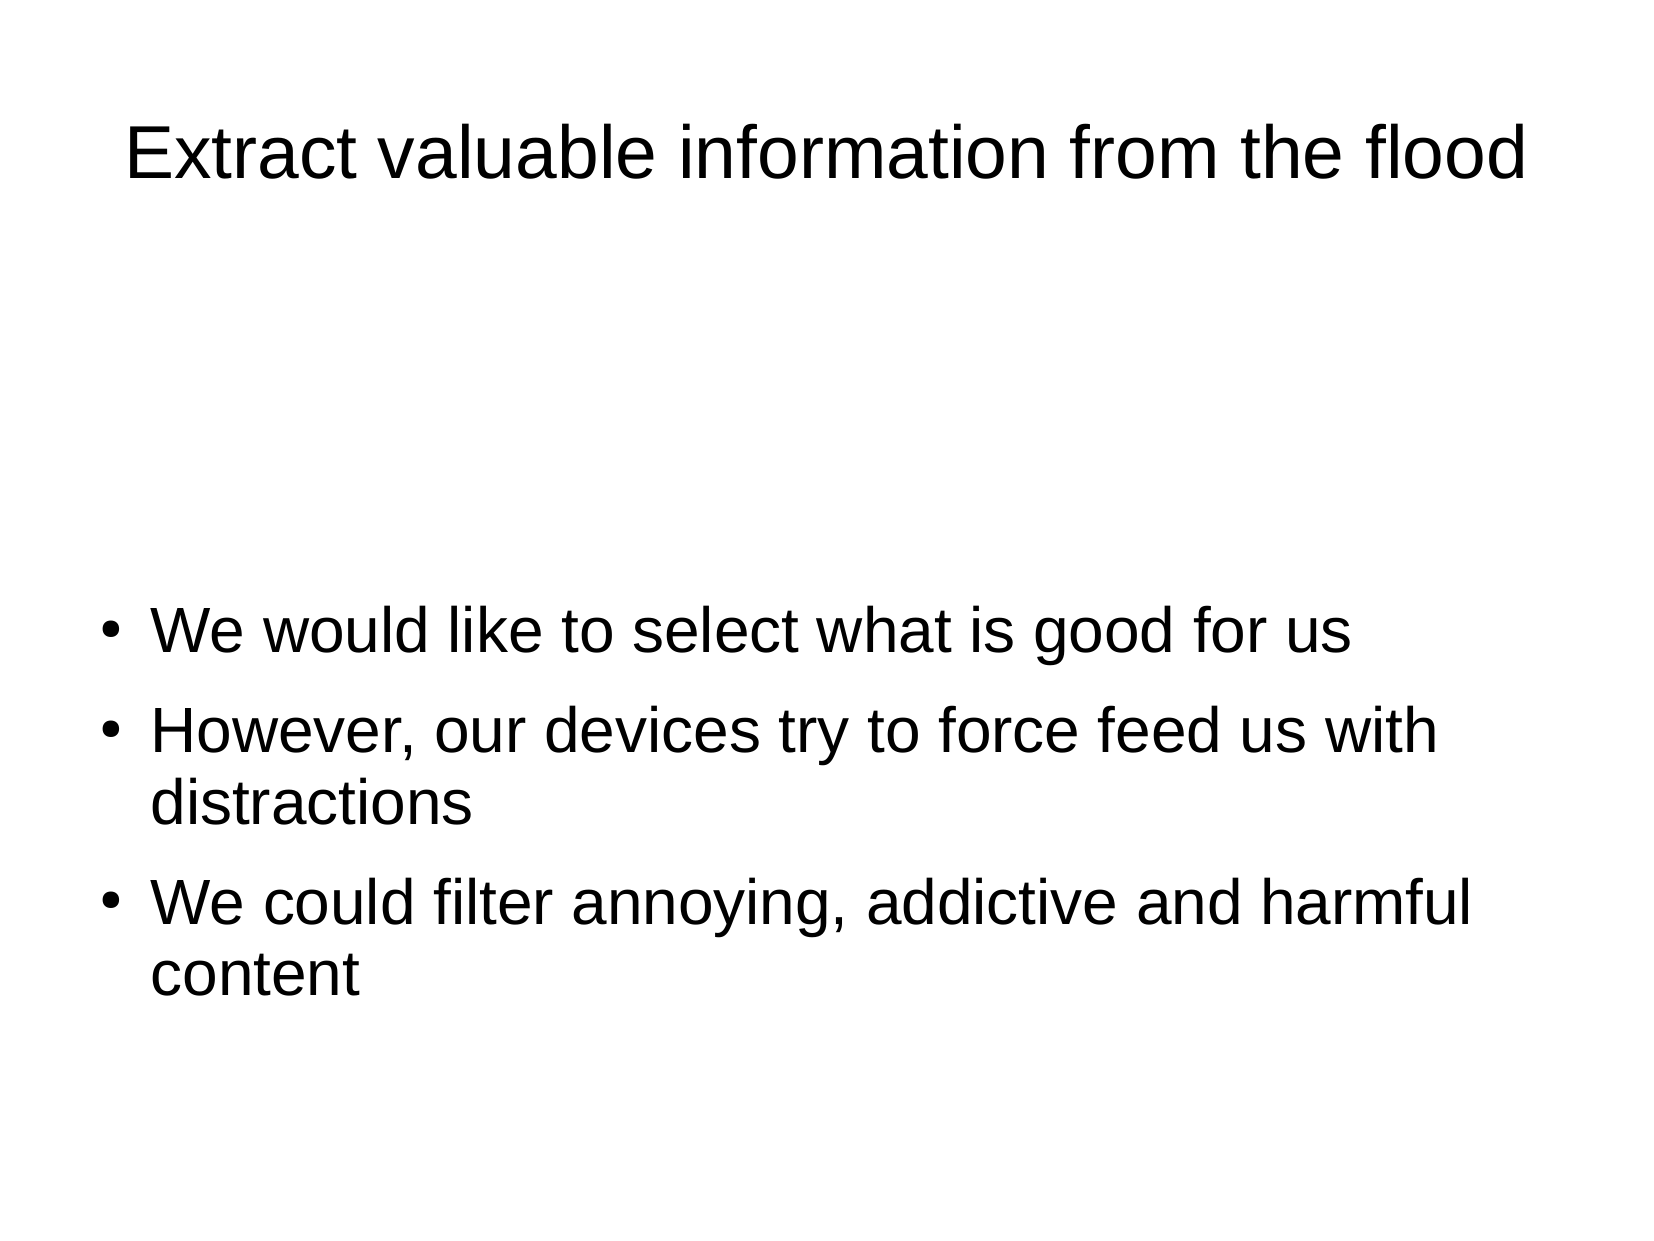

# Extract valuable information from the flood
We would like to select what is good for us
However, our devices try to force feed us with distractions
We could filter annoying, addictive and harmful content